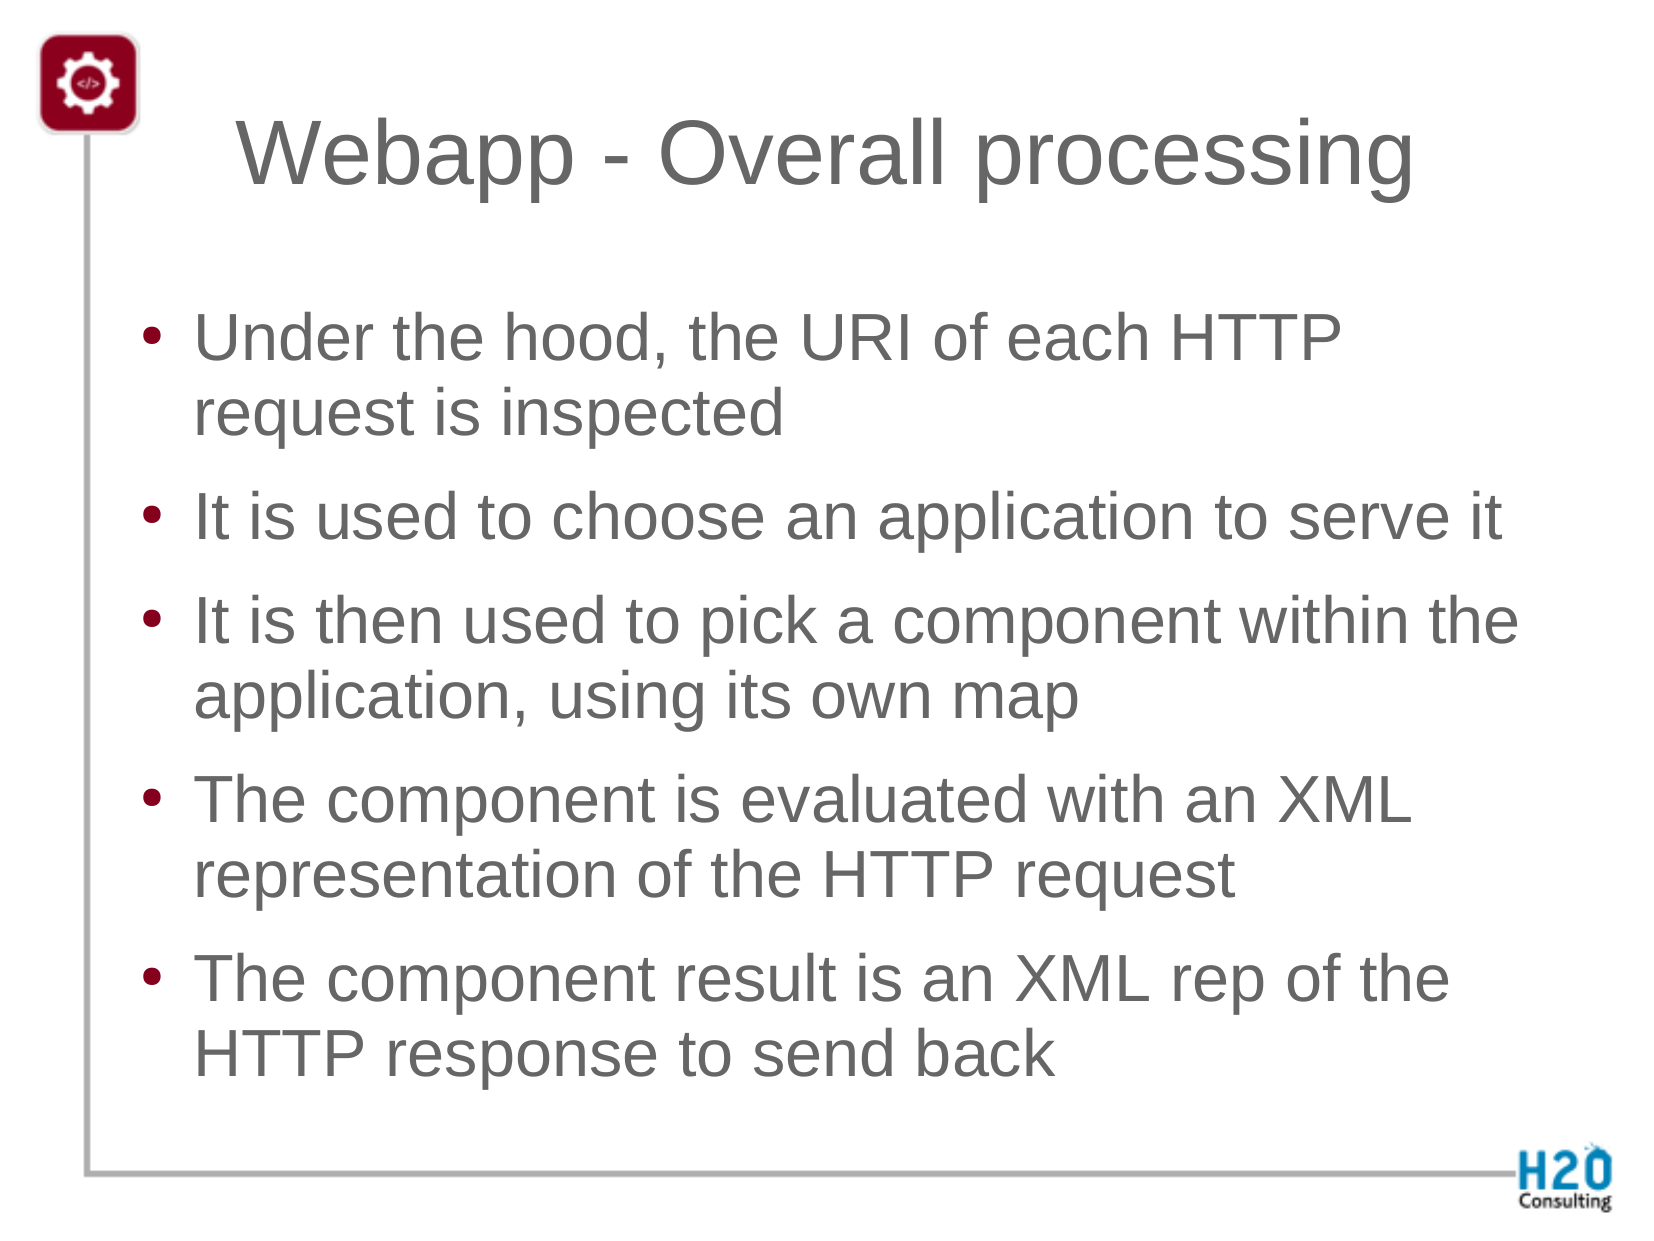

# Webapp - Overall processing
Under the hood, the URI of each HTTP request is inspected
It is used to choose an application to serve it
It is then used to pick a component within the application, using its own map
The component is evaluated with an XML representation of the HTTP request
The component result is an XML rep of the HTTP response to send back